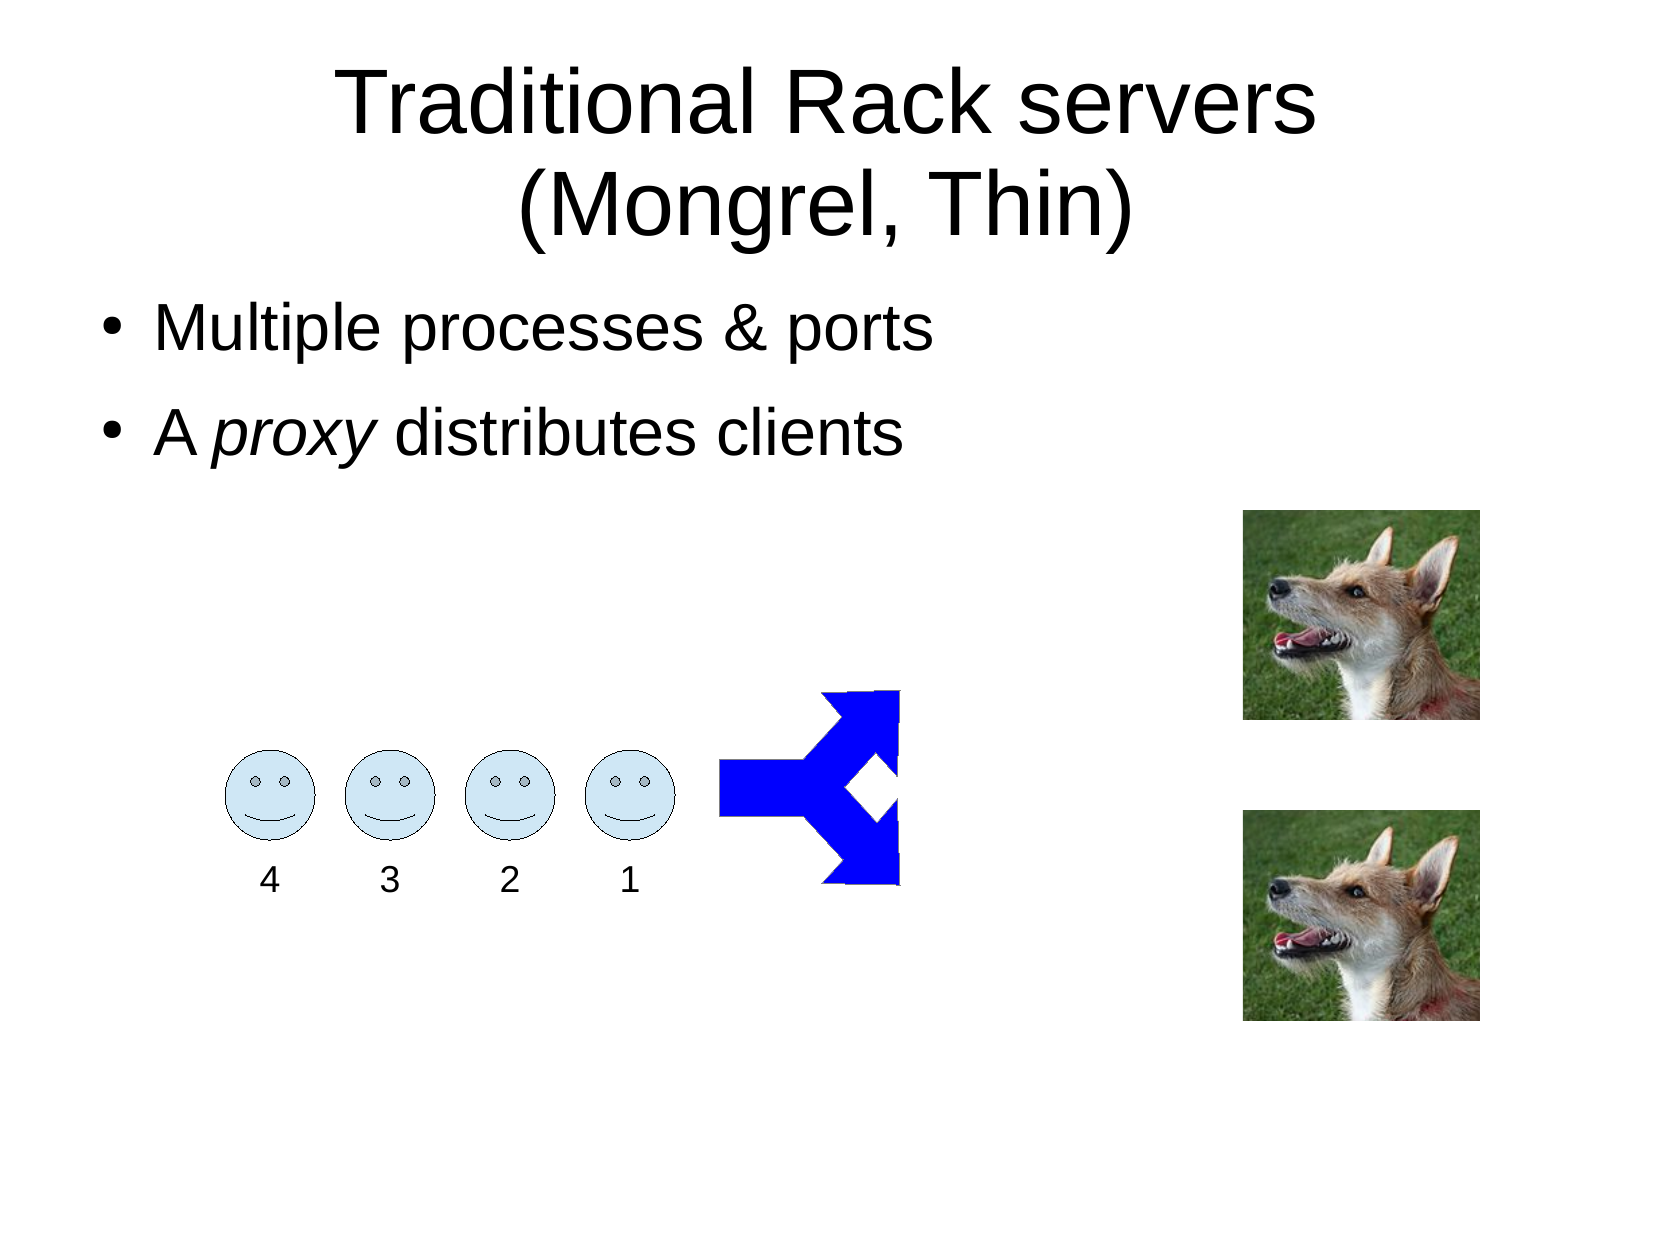

# Traditional Rack servers (Mongrel, Thin)
Multiple processes & ports
A proxy distributes clients
4
3
2
1